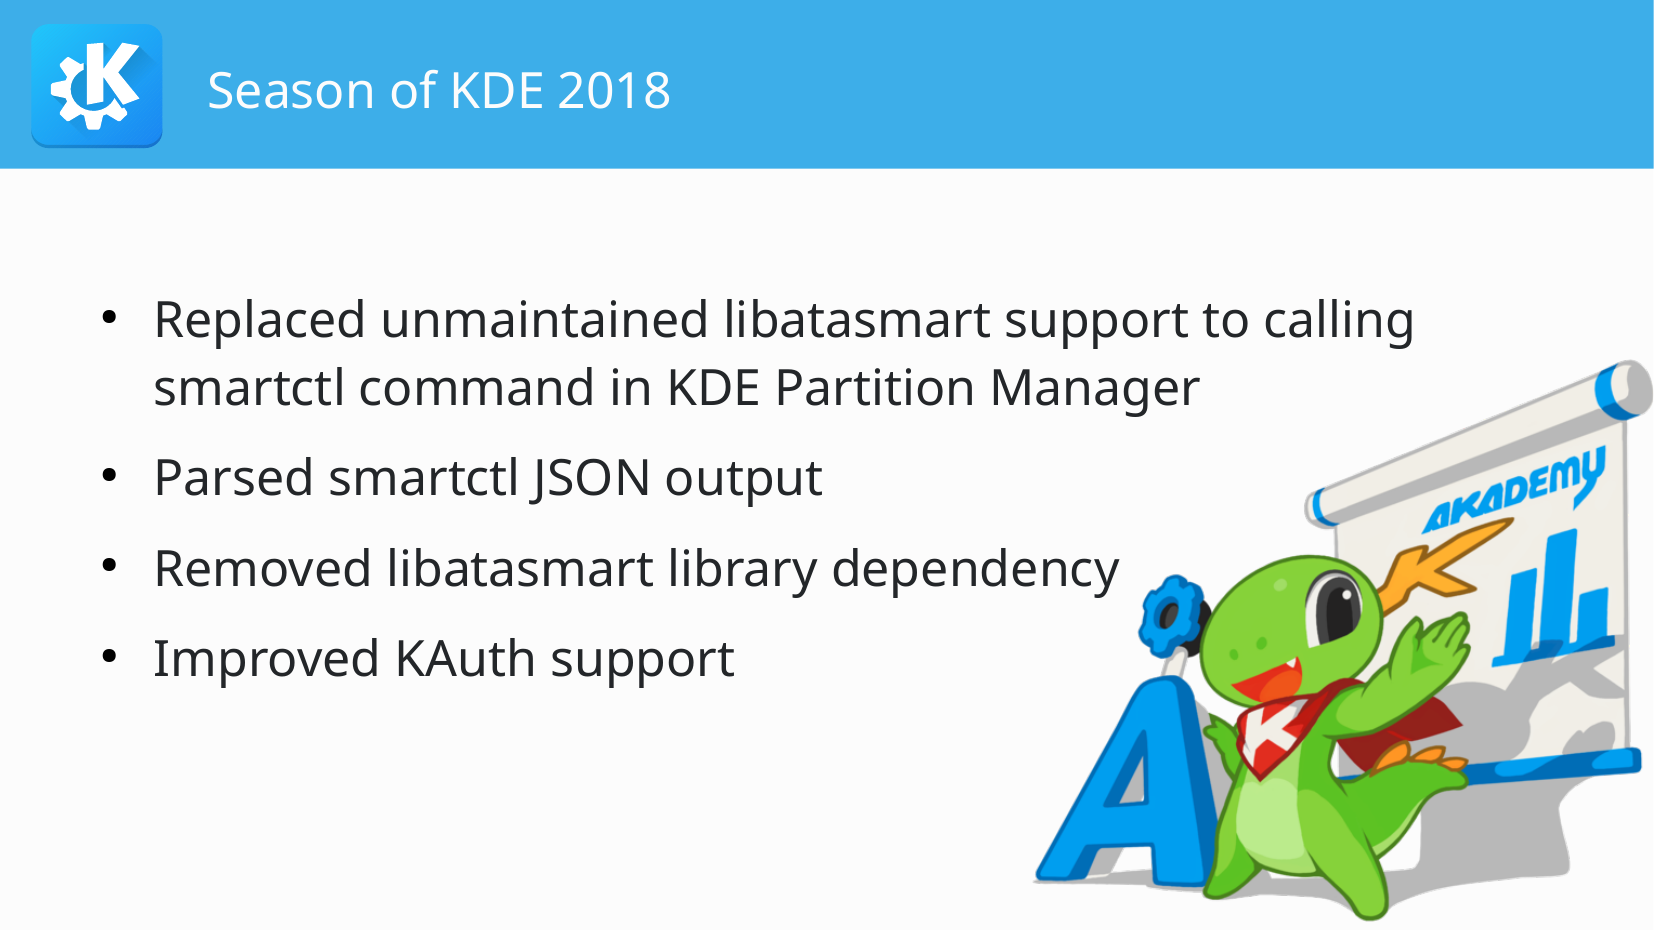

# Season of KDE 2018
Replaced unmaintained libatasmart support to calling smartctl command in KDE Partition Manager
Parsed smartctl JSON output
Removed libatasmart library dependency
Improved KAuth support